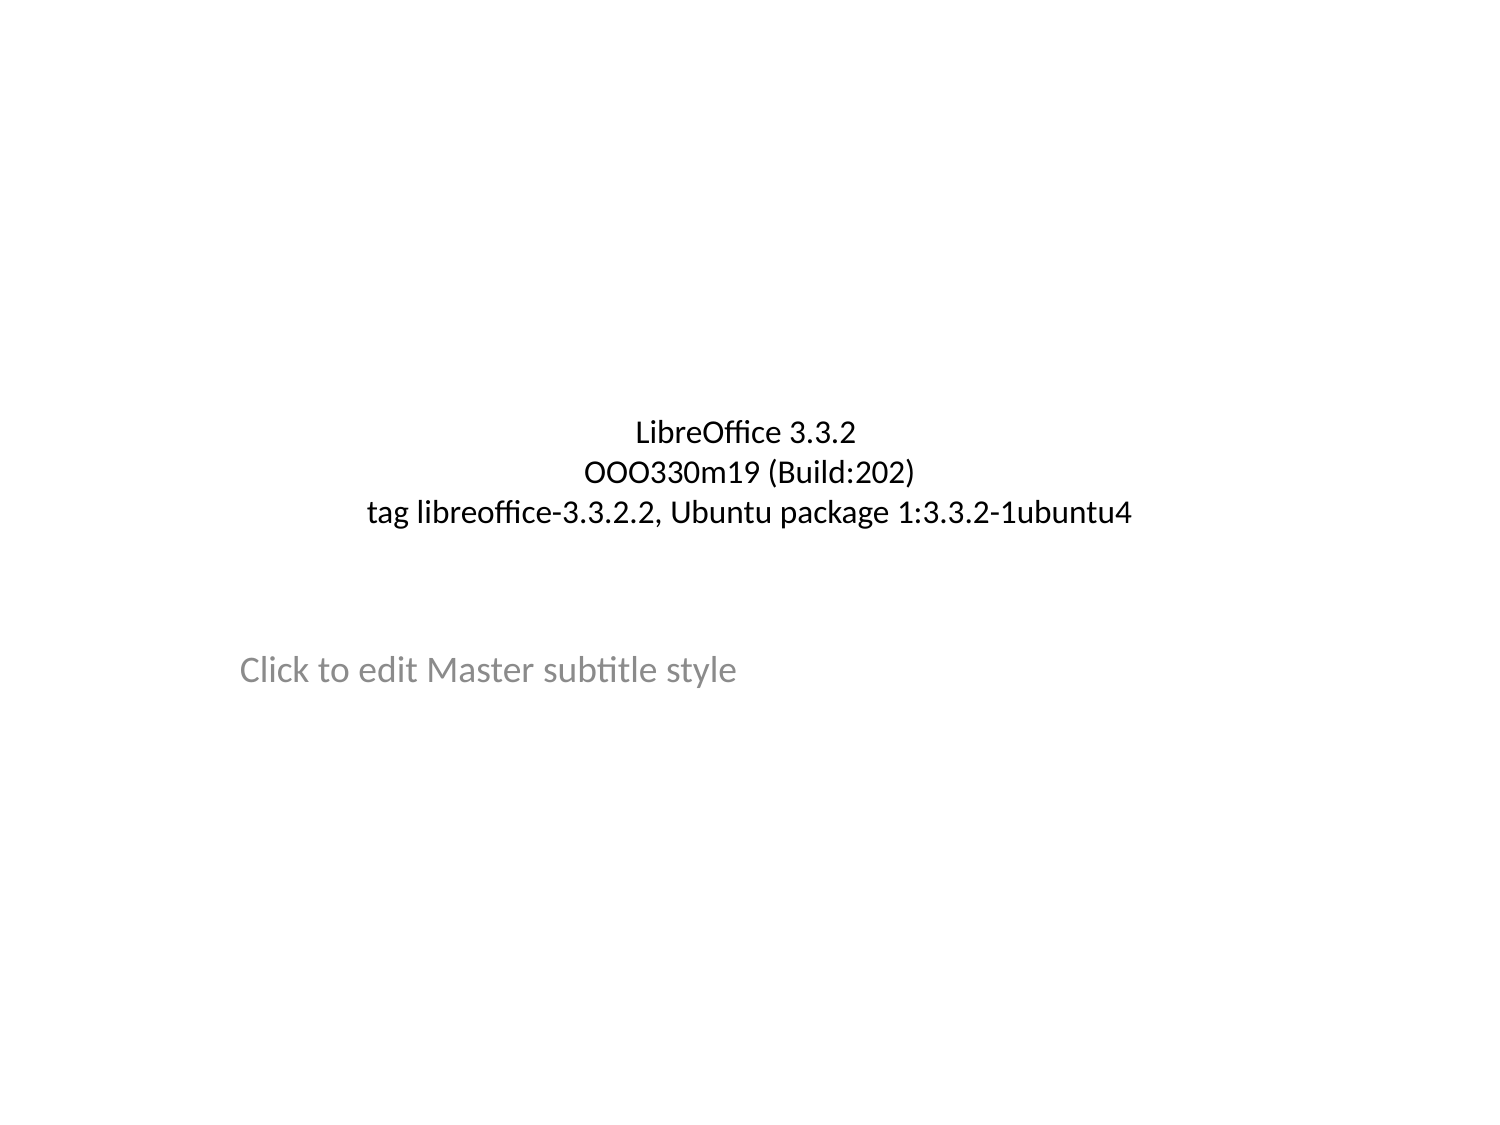

# LibreOffice 3.3.2 OOO330m19 (Build:202) tag libreoffice-3.3.2.2, Ubuntu package 1:3.3.2-1ubuntu4